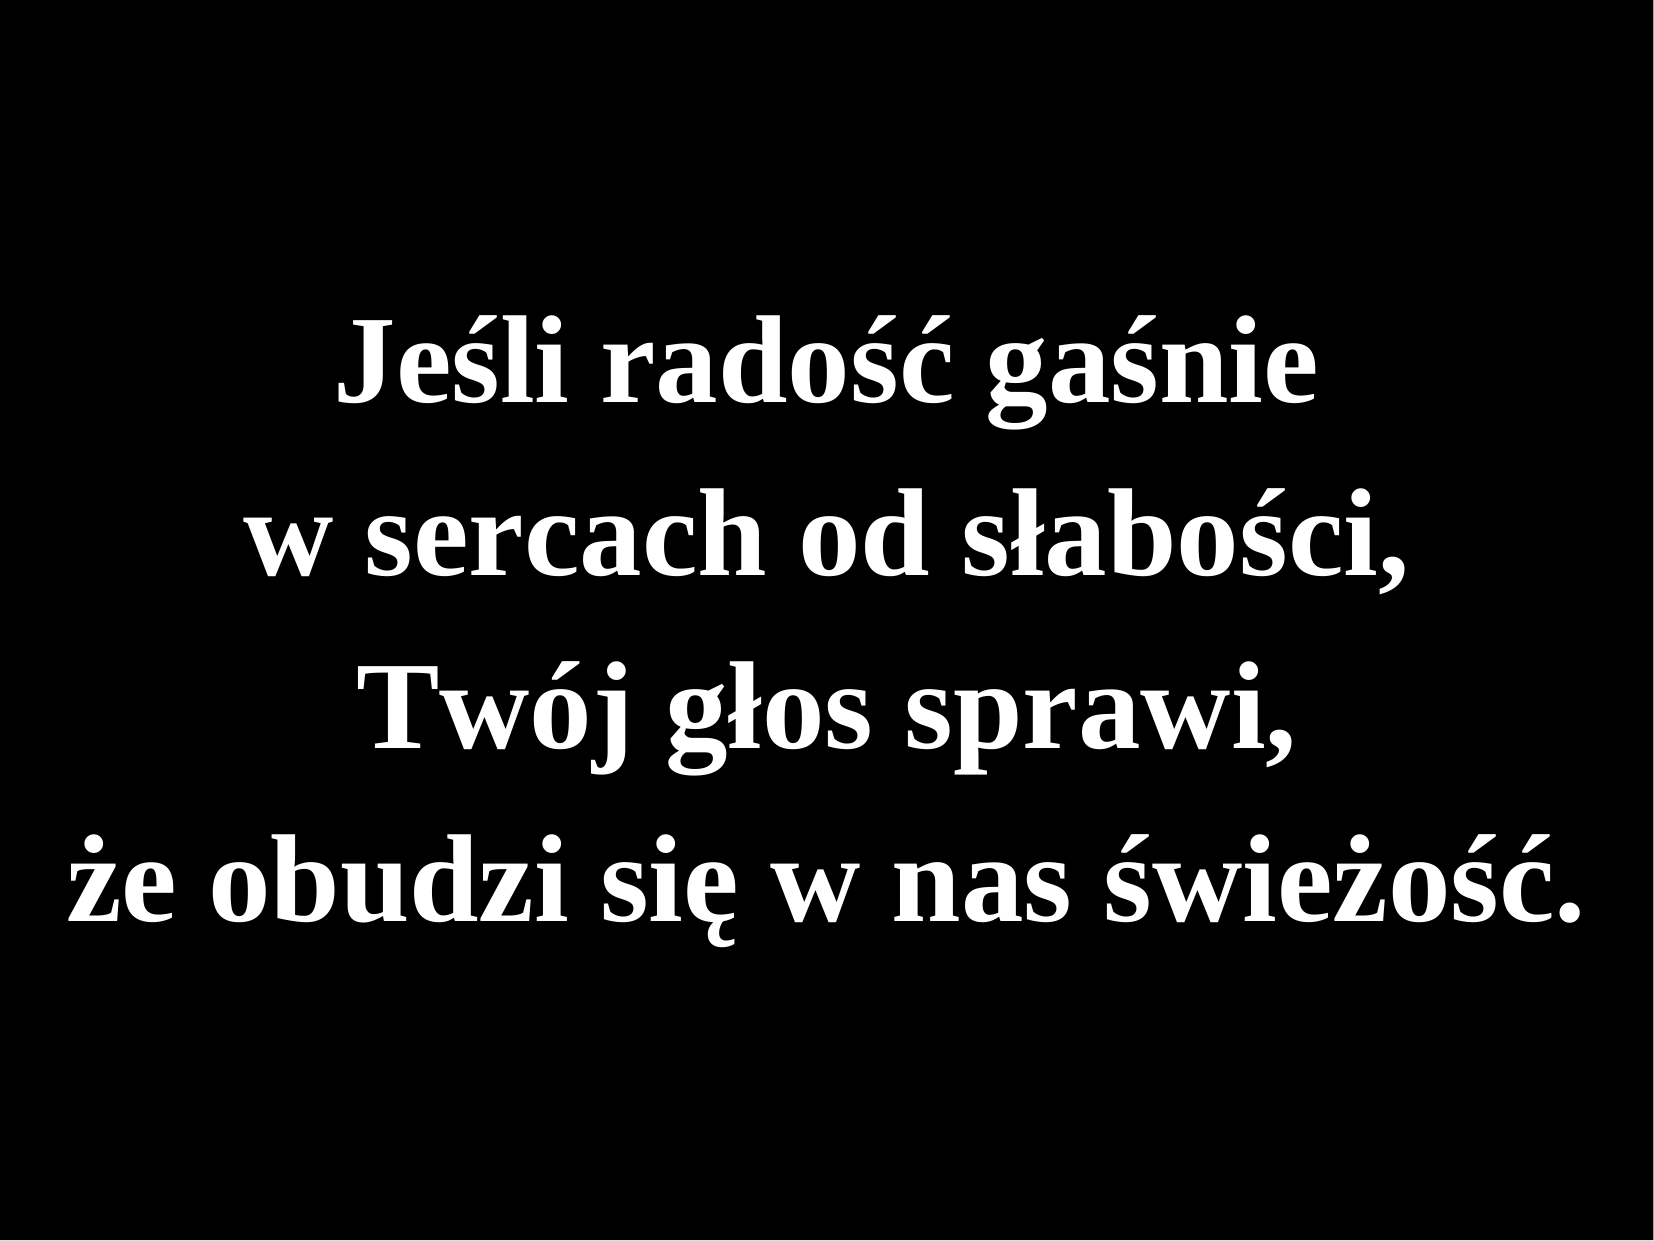

# Jeśli radość gaśnie ppp w sercach od słabości, ppp Twój głos sprawi, ppp że obudzi się w nas świeżość.